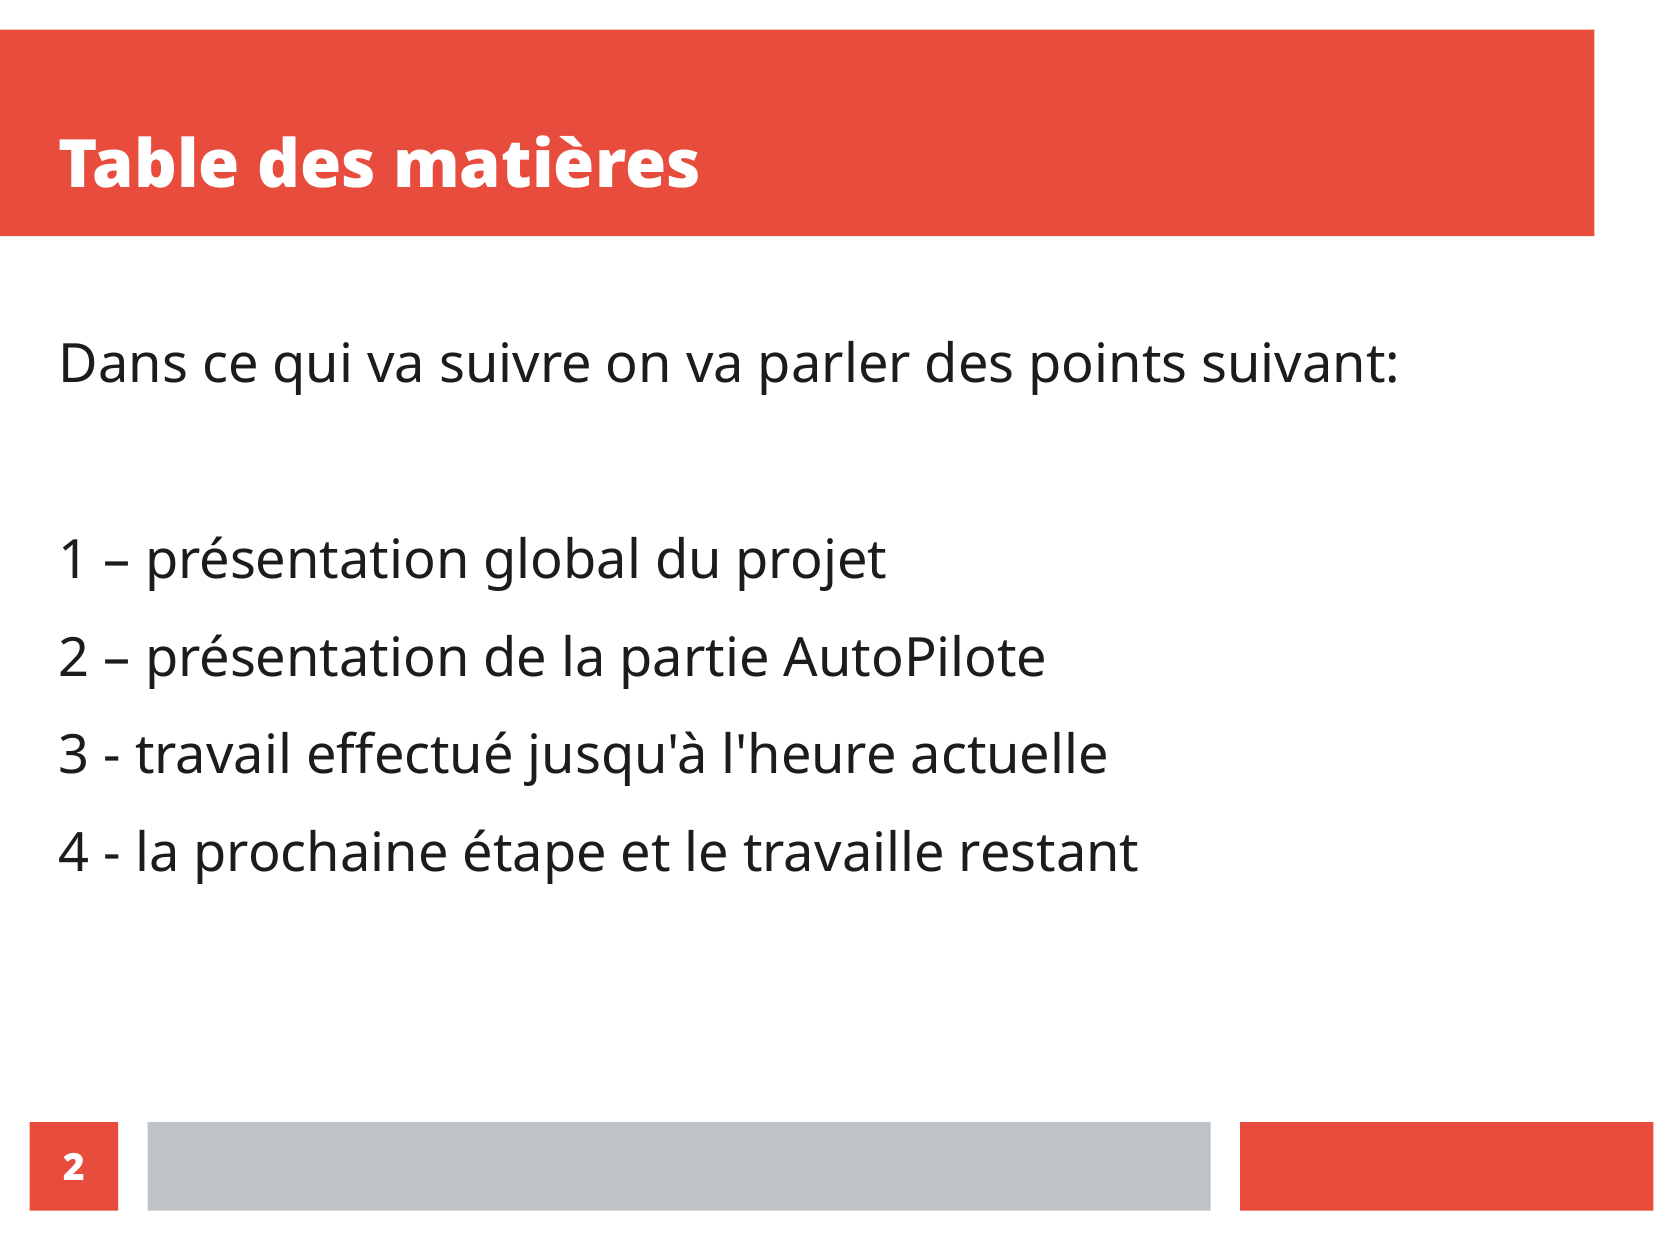

# Table des matières
Dans ce qui va suivre on va parler des points suivant:
1 – présentation global du projet
2 – présentation de la partie AutoPilote
3 - travail effectué jusqu'à l'heure actuelle
4 - la prochaine étape et le travaille restant
2